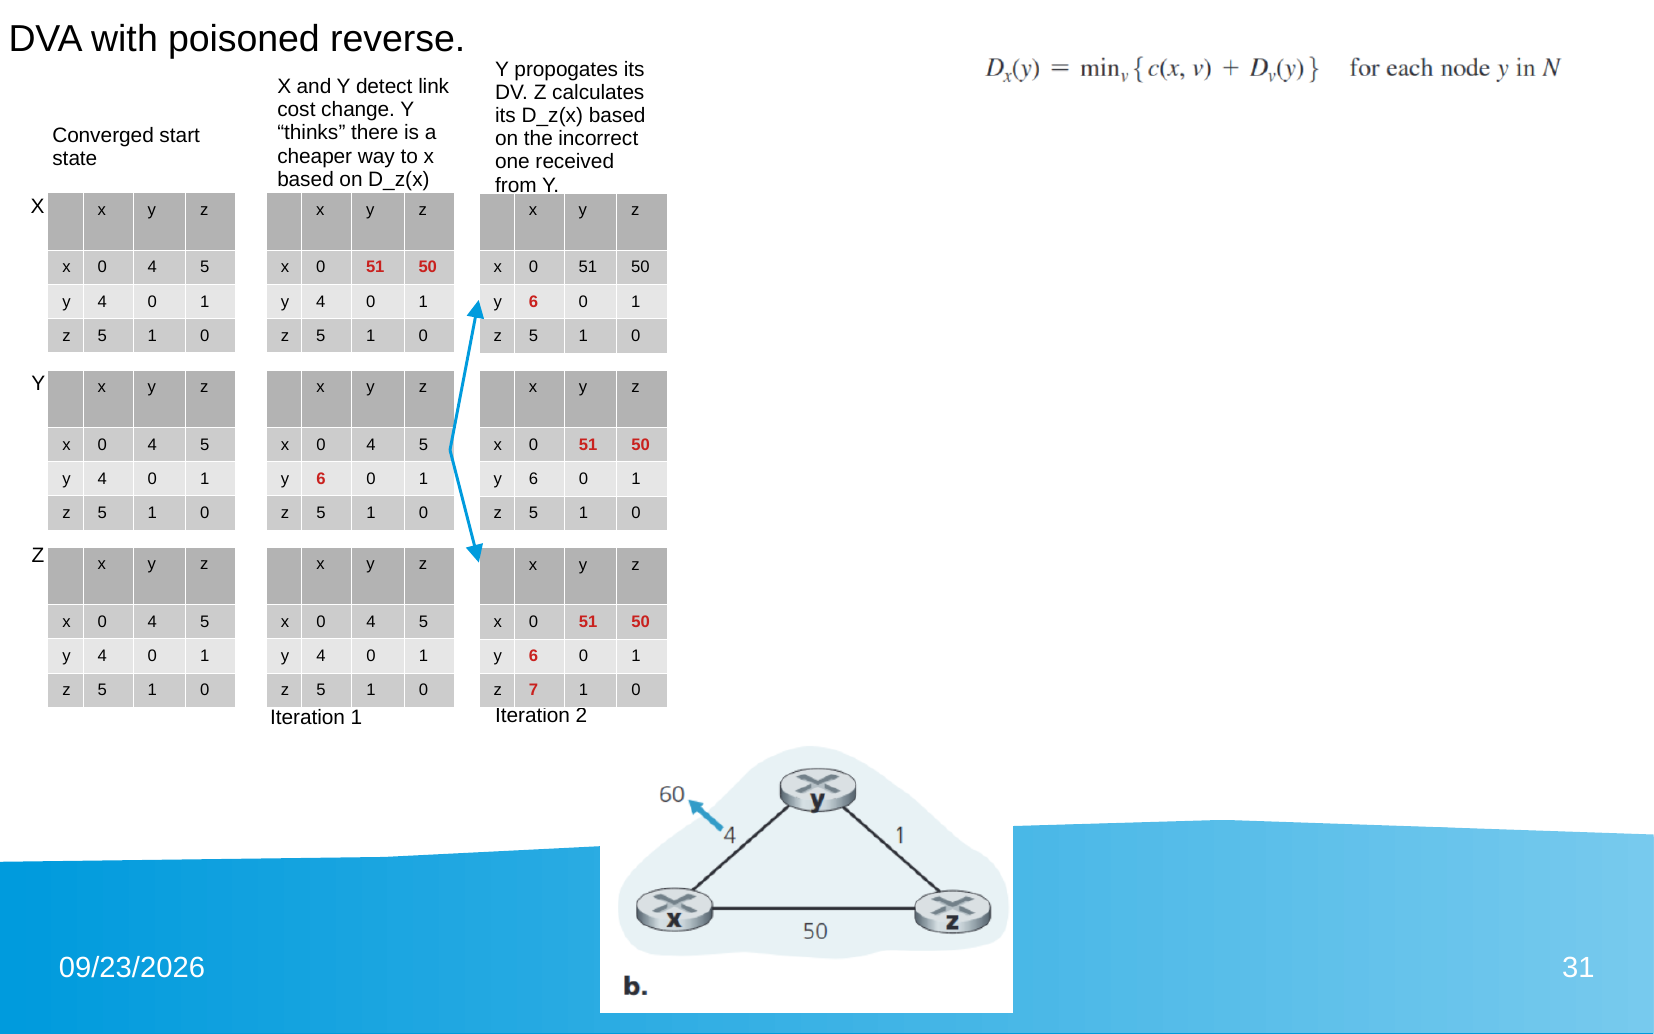

DVA with poisoned reverse.
Y propogates its DV. Z calculates its D_z(x) based on the incorrect one received from Y.
X and Y detect link cost change. Y “thinks” there is a cheaper way to x based on D_z(x)
Converged start state
X
| | x | y | z |
| --- | --- | --- | --- |
| x | 0 | 4 | 5 |
| y | 4 | 0 | 1 |
| z | 5 | 1 | 0 |
| | x | y | z |
| --- | --- | --- | --- |
| x | 0 | 51 | 50 |
| y | 4 | 0 | 1 |
| z | 5 | 1 | 0 |
| | x | y | z |
| --- | --- | --- | --- |
| x | 0 | 51 | 50 |
| y | 6 | 0 | 1 |
| z | 5 | 1 | 0 |
Y
| | x | y | z |
| --- | --- | --- | --- |
| x | 0 | 4 | 5 |
| y | 4 | 0 | 1 |
| z | 5 | 1 | 0 |
| | x | y | z |
| --- | --- | --- | --- |
| x | 0 | 4 | 5 |
| y | 6 | 0 | 1 |
| z | 5 | 1 | 0 |
| | x | y | z |
| --- | --- | --- | --- |
| x | 0 | 51 | 50 |
| y | 6 | 0 | 1 |
| z | 5 | 1 | 0 |
Z
| | x | y | z |
| --- | --- | --- | --- |
| x | 0 | 4 | 5 |
| y | 4 | 0 | 1 |
| z | 5 | 1 | 0 |
| | x | y | z |
| --- | --- | --- | --- |
| x | 0 | 4 | 5 |
| y | 4 | 0 | 1 |
| z | 5 | 1 | 0 |
| | x | y | z |
| --- | --- | --- | --- |
| x | 0 | 51 | 50 |
| y | 6 | 0 | 1 |
| z | 7 | 1 | 0 |
Iteration 2
Iteration 1